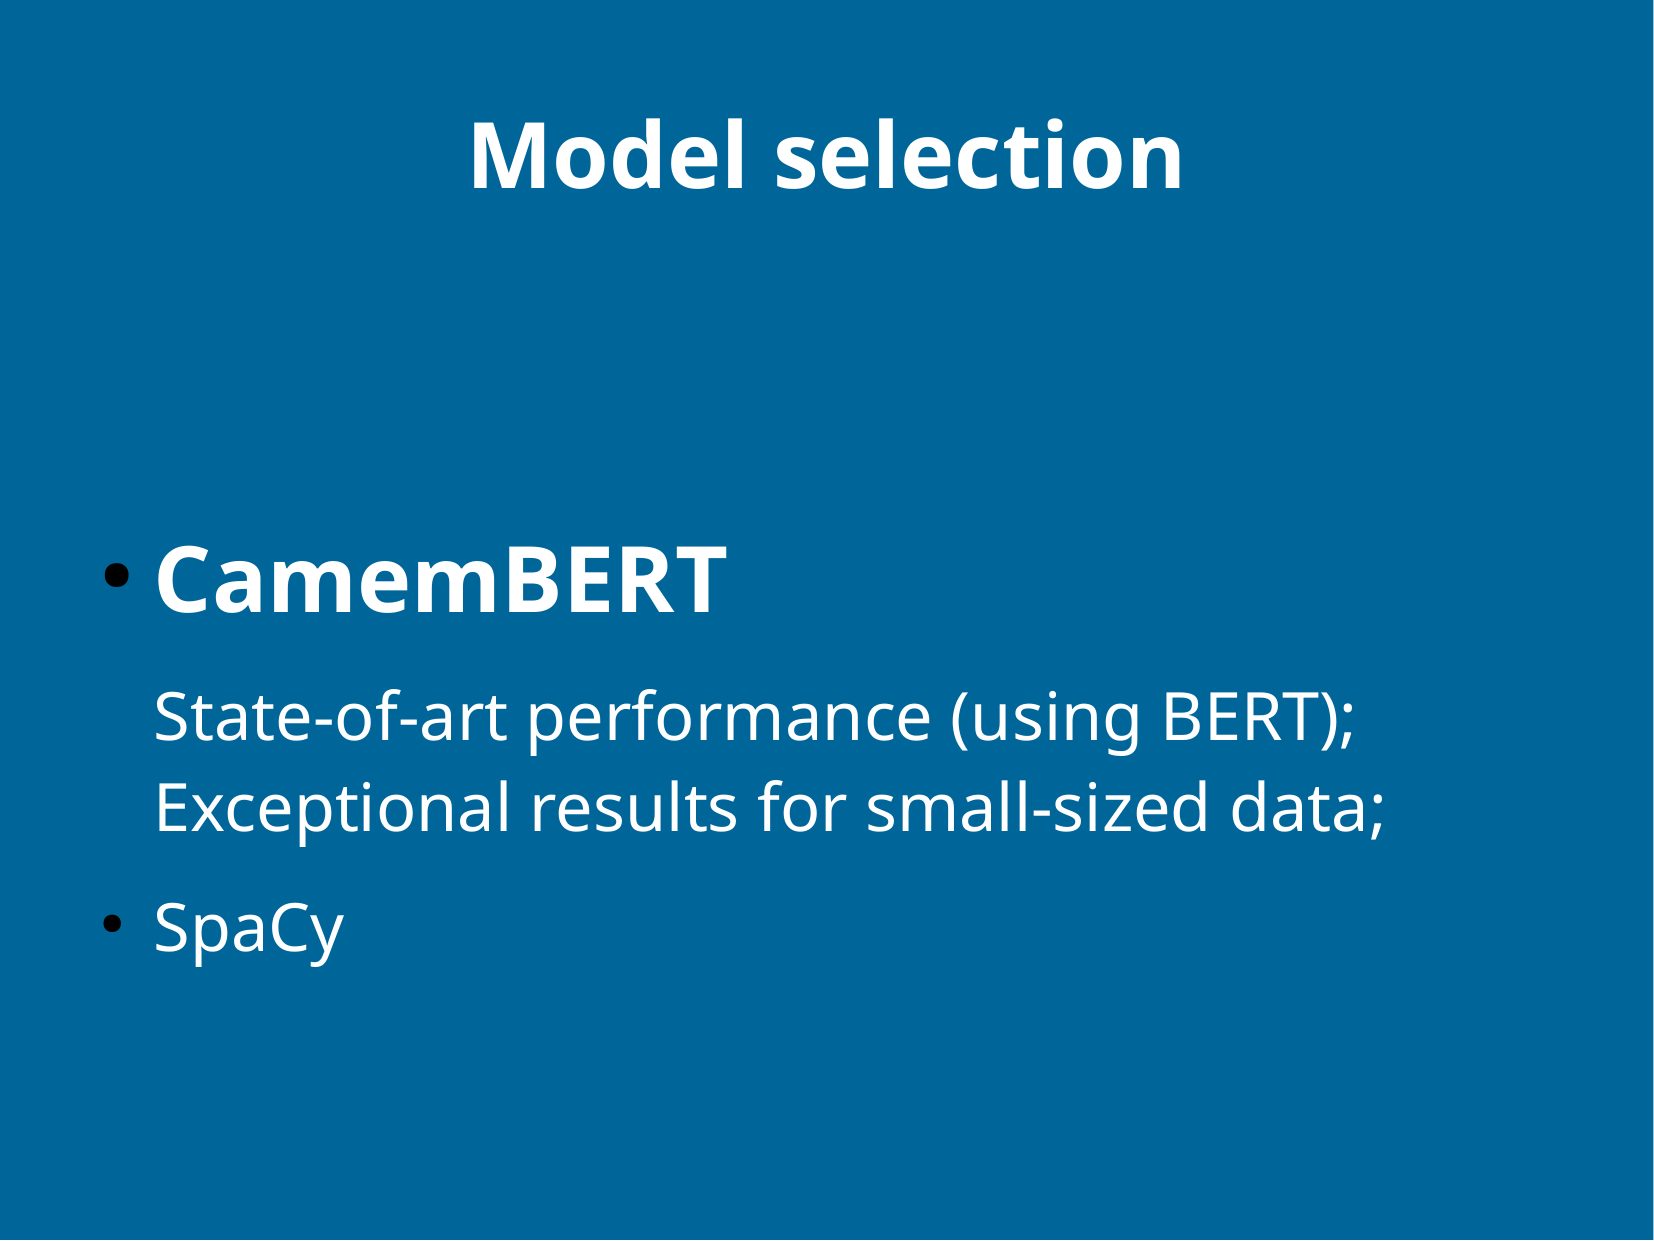

# Model selection
CamemBERT
State-of-art performance (using BERT);
Exceptional results for small-sized data;
SpaCy